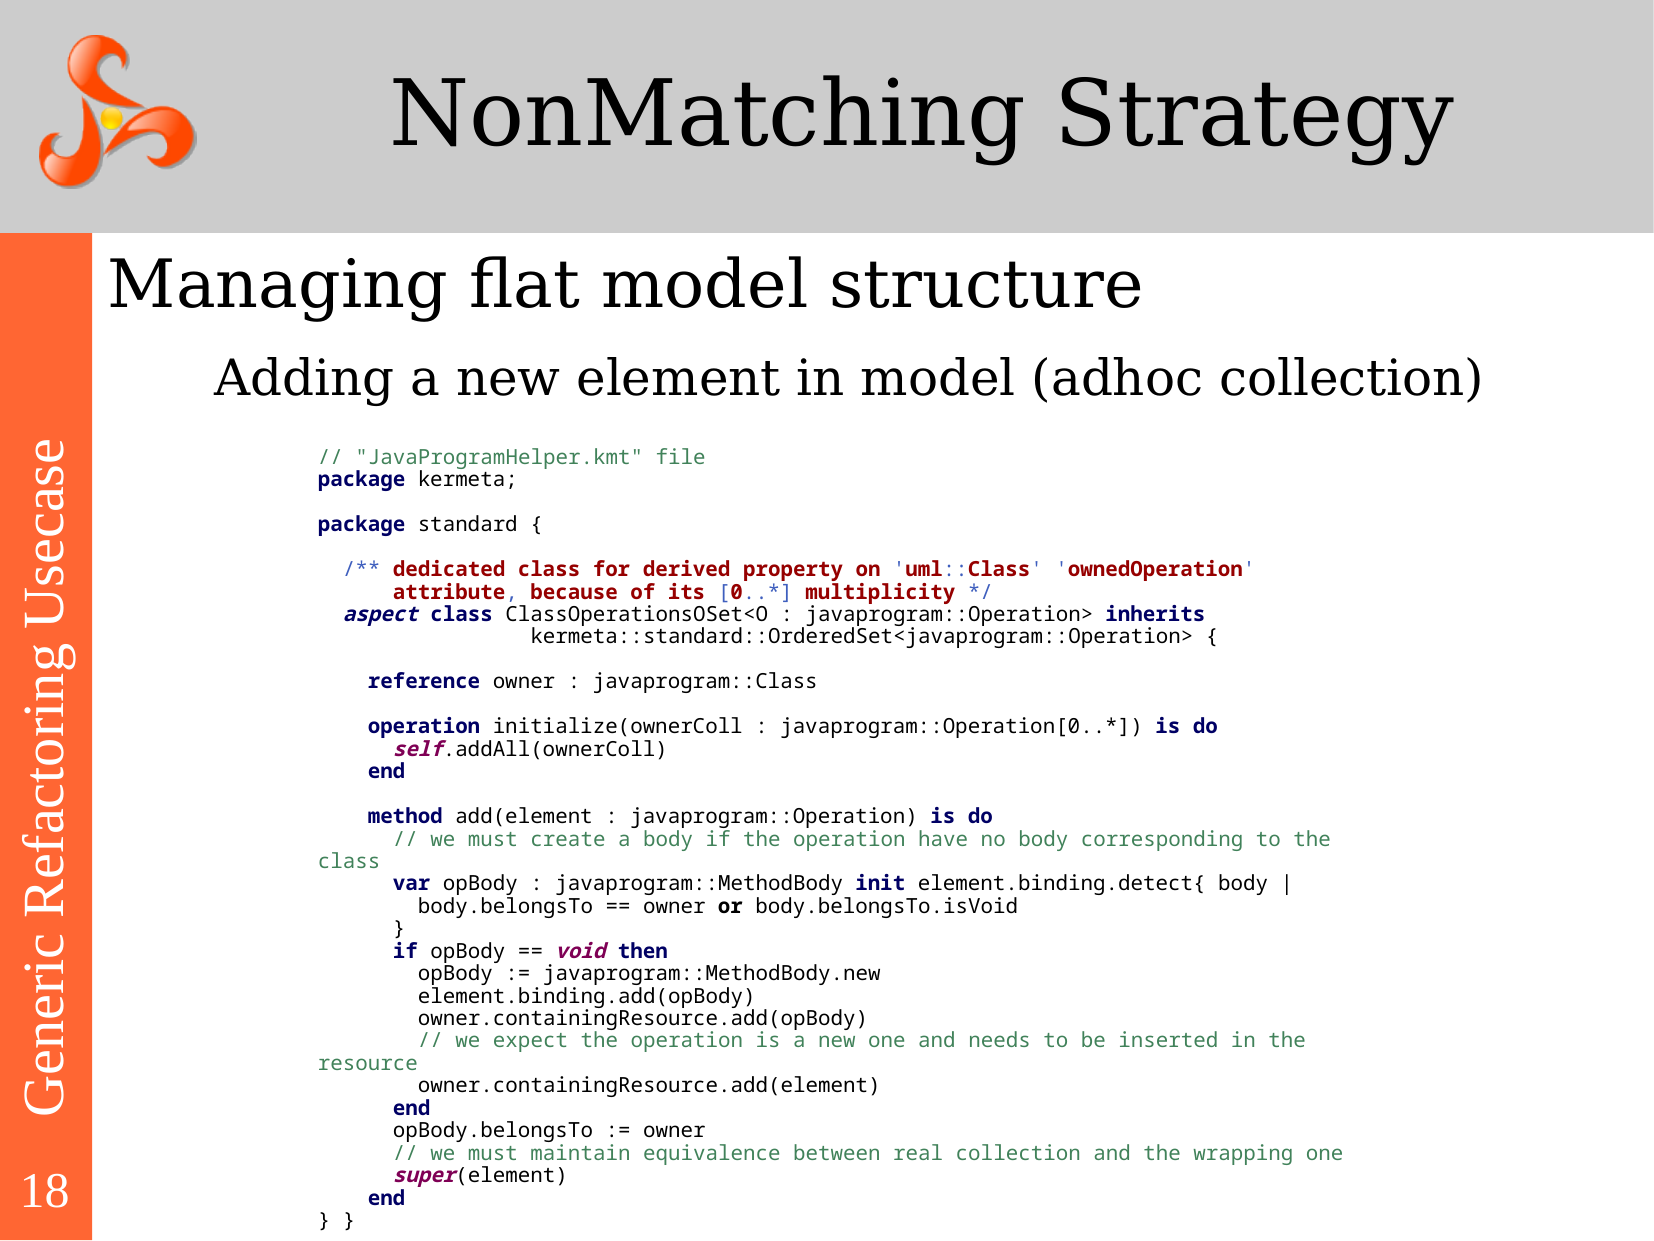

# NonMatching Strategy
Managing flat model structure
Adding a new element in model (adhoc collection)
// "JavaProgramHelper.kmt" file
package kermeta;
package standard {
 /** dedicated class for derived property on 'uml::Class' 'ownedOperation'
 attribute, because of its [0..*] multiplicity */
 aspect class ClassOperationsOSet<O : javaprogram::Operation> inherits
 kermeta::standard::OrderedSet<javaprogram::Operation> {
 reference owner : javaprogram::Class
 operation initialize(ownerColl : javaprogram::Operation[0..*]) is do
 self.addAll(ownerColl)
 end
 method add(element : javaprogram::Operation) is do
 // we must create a body if the operation have no body corresponding to the class
 var opBody : javaprogram::MethodBody init element.binding.detect{ body |
 body.belongsTo == owner or body.belongsTo.isVoid
 }
 if opBody == void then
 opBody := javaprogram::MethodBody.new
 element.binding.add(opBody)
 owner.containingResource.add(opBody)
 // we expect the operation is a new one and needs to be inserted in the resource
 owner.containingResource.add(element)
 end
 opBody.belongsTo := owner
 // we must maintain equivalence between real collection and the wrapping one
 super(element)
 end
} }
Generic Refactoring Usecase